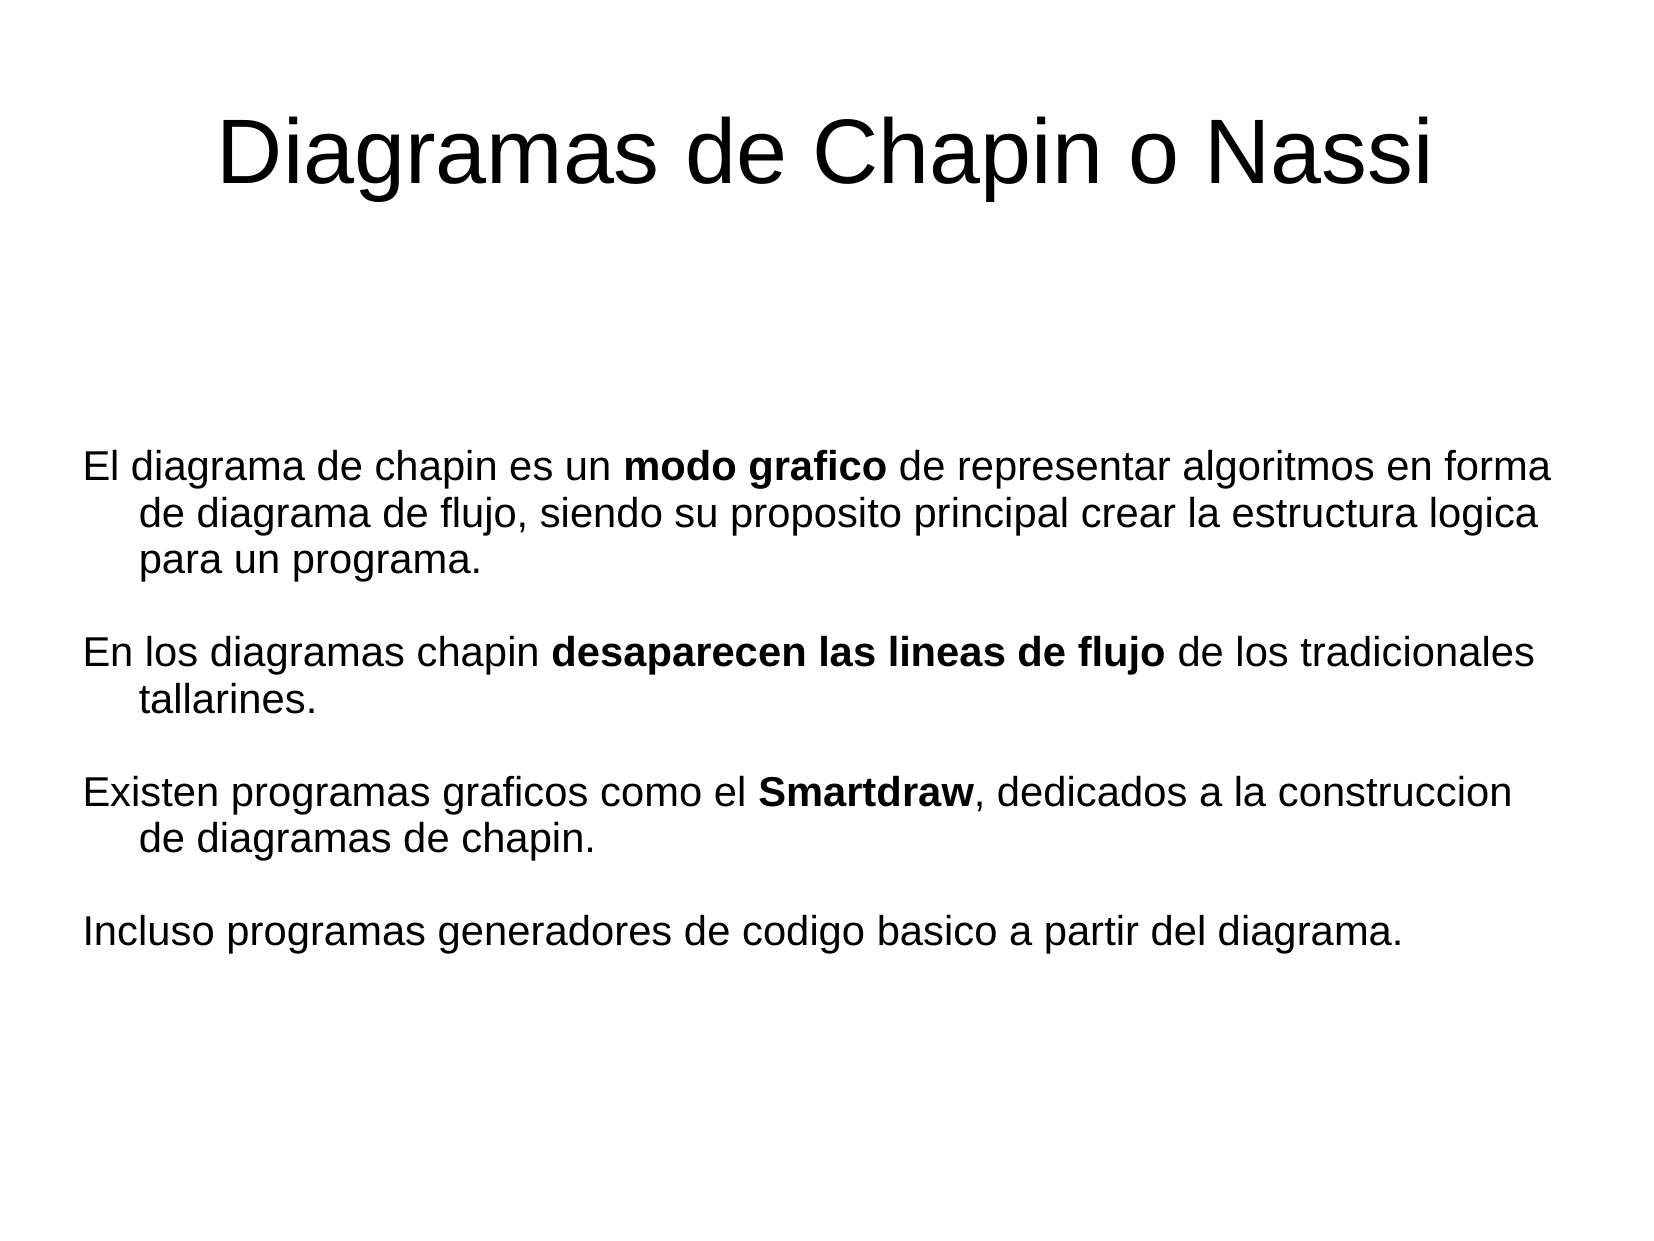

# Diagramas de Chapin o Nassi
El diagrama de chapin es un modo grafico de representar algoritmos en forma de diagrama de flujo, siendo su proposito principal crear la estructura logica para un programa.
En los diagramas chapin desaparecen las lineas de flujo de los tradicionales tallarines.
Existen programas graficos como el Smartdraw, dedicados a la construccion de diagramas de chapin.
Incluso programas generadores de codigo basico a partir del diagrama.